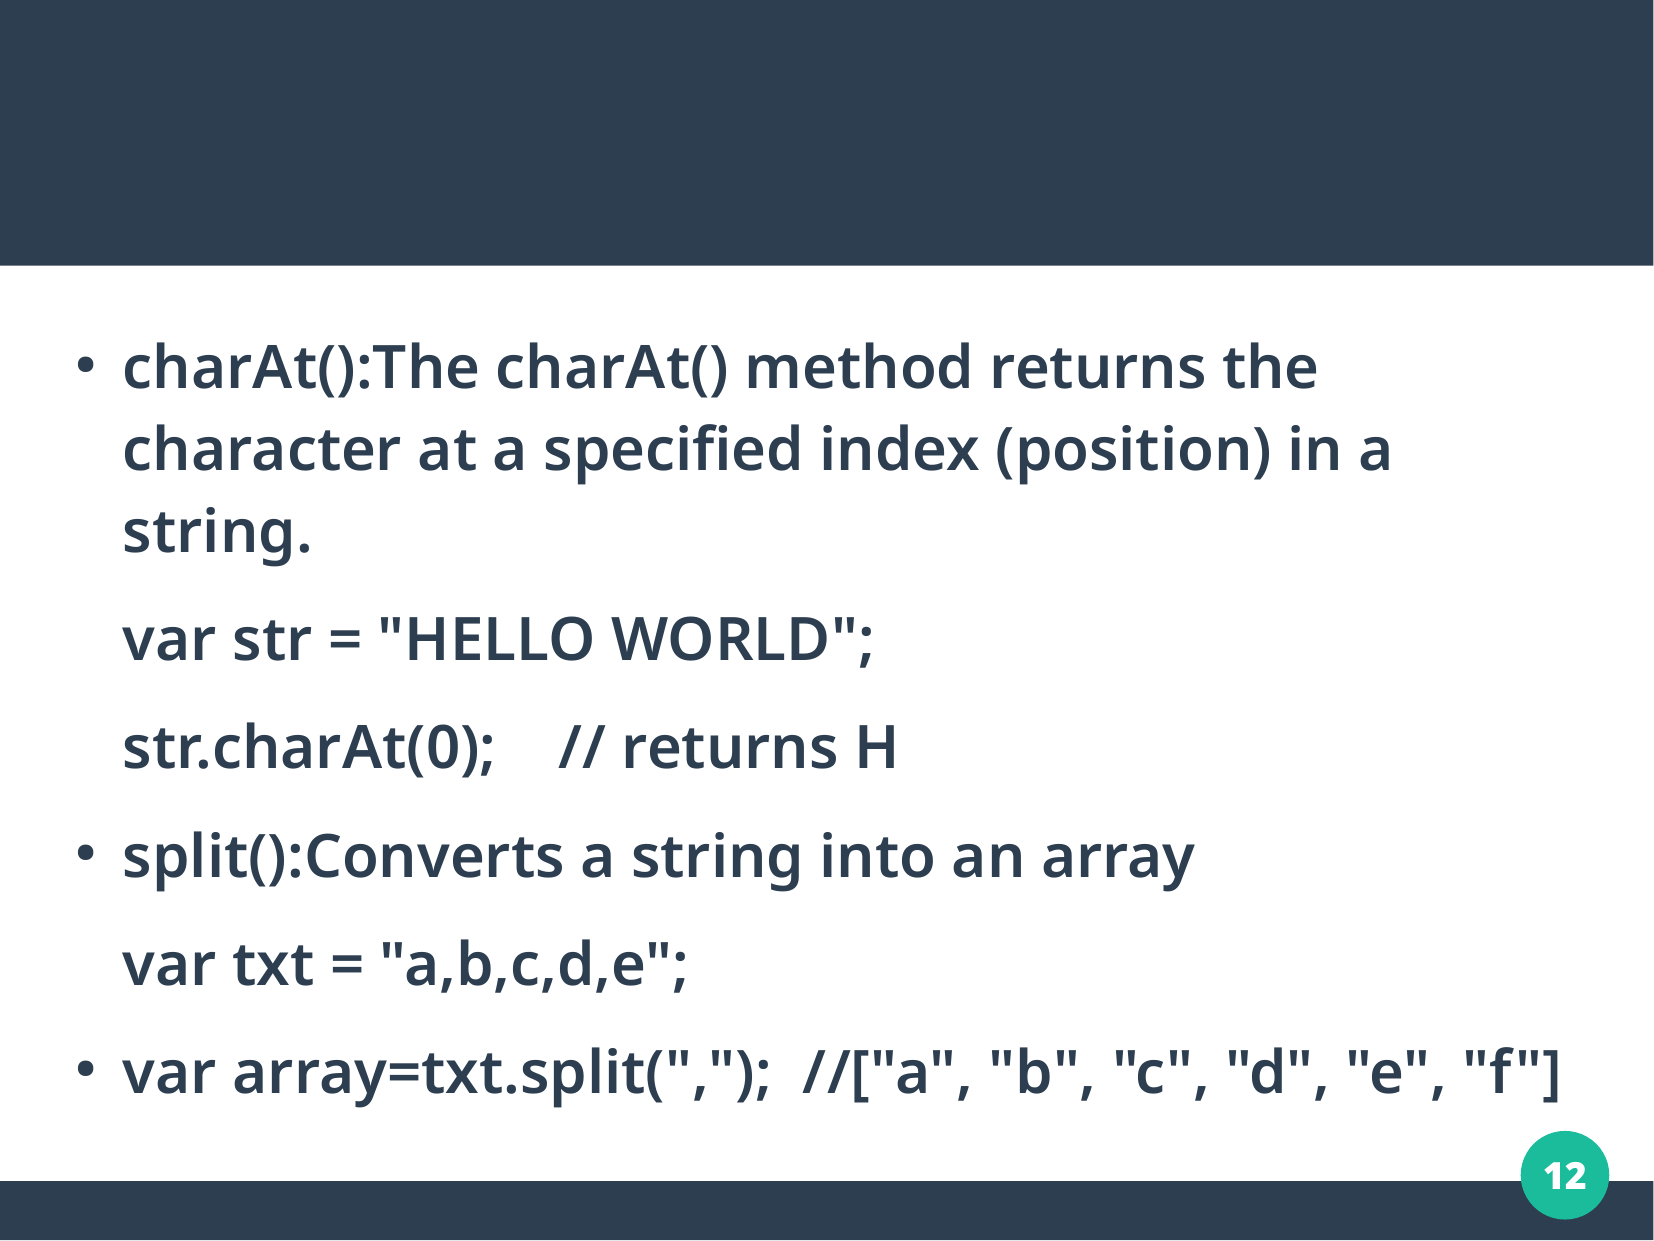

#
charAt():The charAt() method returns the character at a specified index (position) in a string.
var str = "HELLO WORLD";
str.charAt(0); // returns H
split():Converts a string into an array
var txt = "a,b,c,d,e";
var array=txt.split(","); //["a", "b", "c", "d", "e", "f"]
12